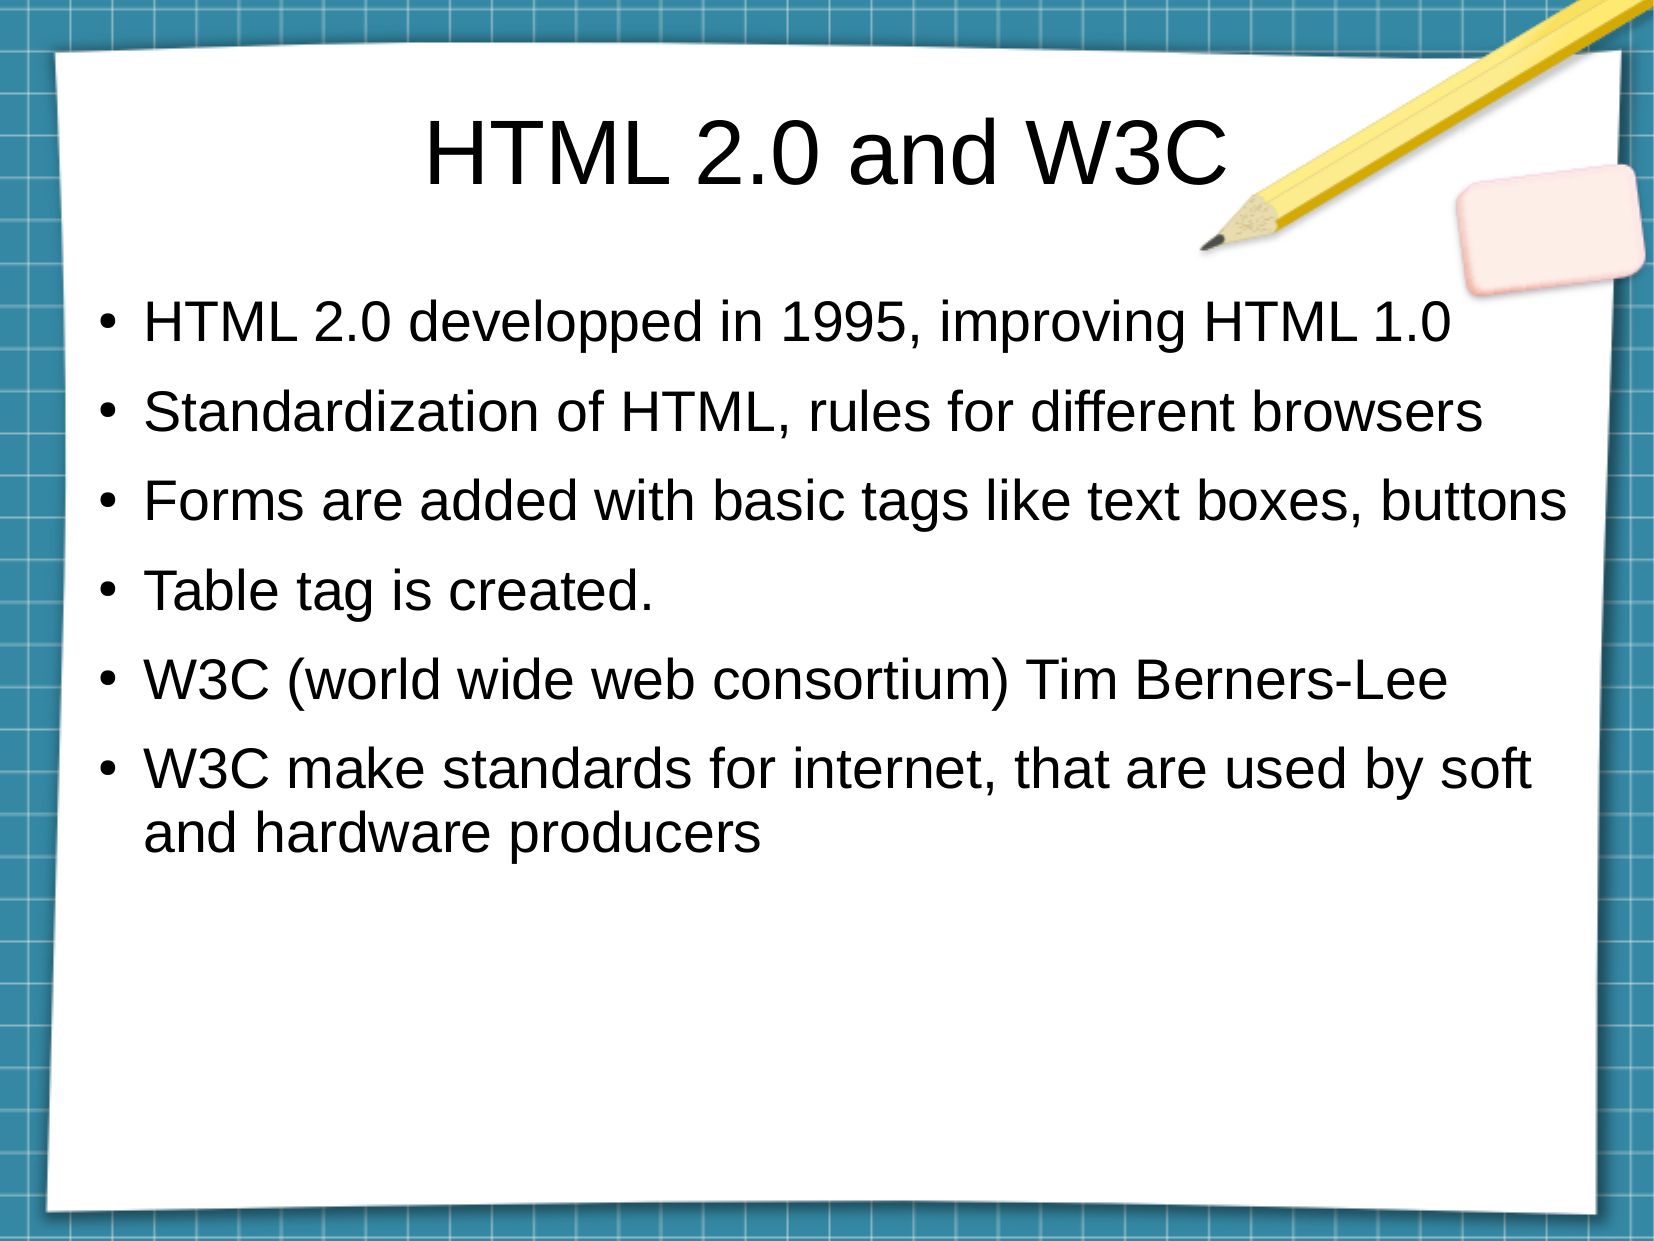

# HTML 2.0 and W3C
HTML 2.0 developped in 1995, improving HTML 1.0
Standardization of HTML, rules for different browsers
Forms are added with basic tags like text boxes, buttons
Table tag is created.
W3C (world wide web consortium) Tim Berners-Lee
W3C make standards for internet, that are used by soft and hardware producers